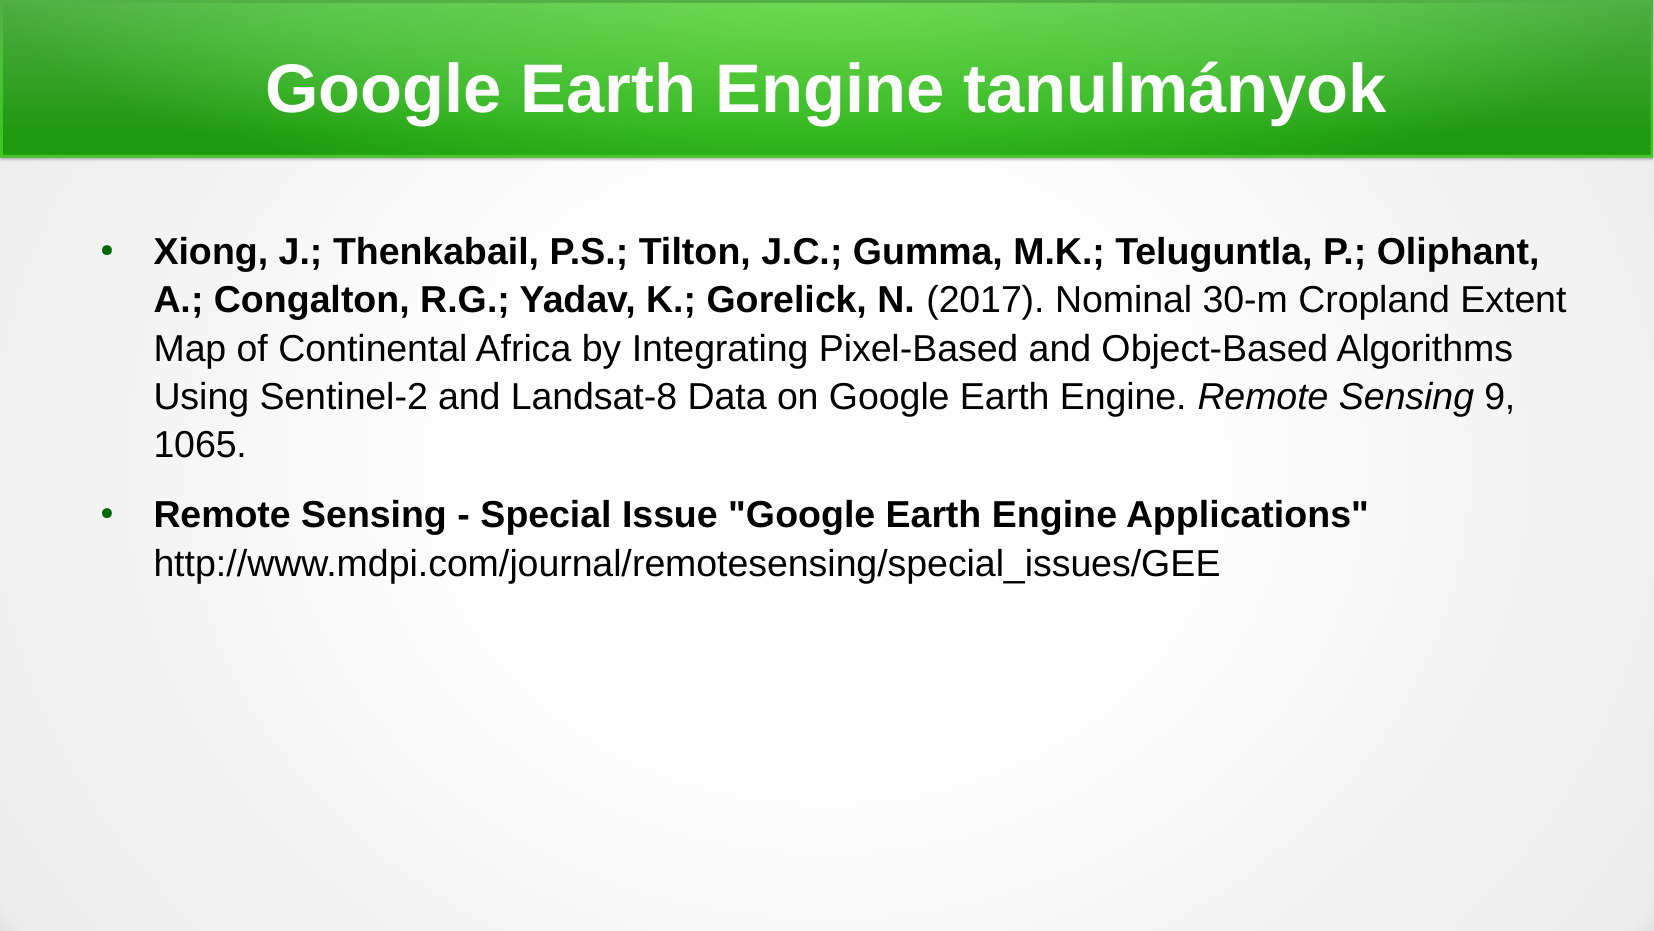

# Google Earth Engine tanulmányok
Xiong, J.; Thenkabail, P.S.; Tilton, J.C.; Gumma, M.K.; Teluguntla, P.; Oliphant, A.; Congalton, R.G.; Yadav, K.; Gorelick, N. (2017). Nominal 30-m Cropland Extent Map of Continental Africa by Integrating Pixel-Based and Object-Based Algorithms Using Sentinel-2 and Landsat-8 Data on Google Earth Engine. Remote Sensing 9, 1065.
Remote Sensing - Special Issue "Google Earth Engine Applications" http://www.mdpi.com/journal/remotesensing/special_issues/GEE